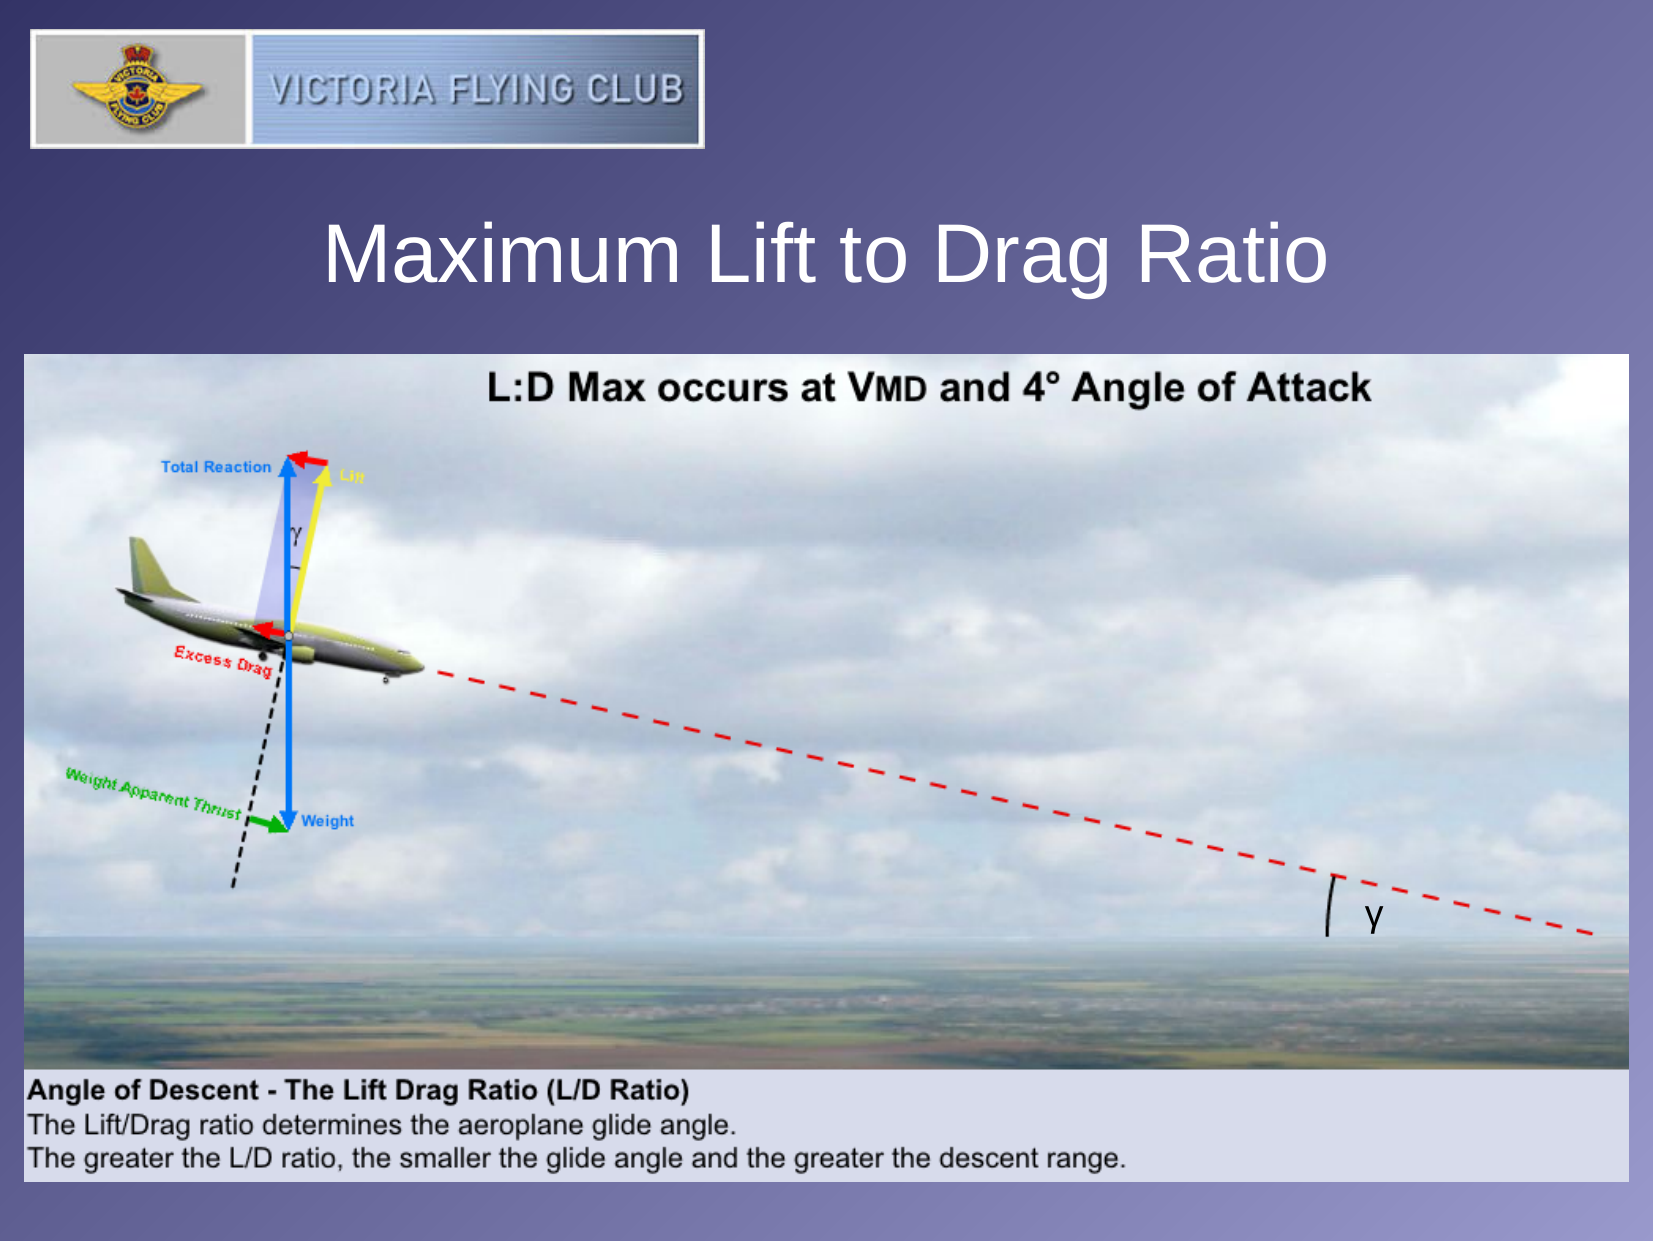

# Maximum Lift to Drag Ratio
γ